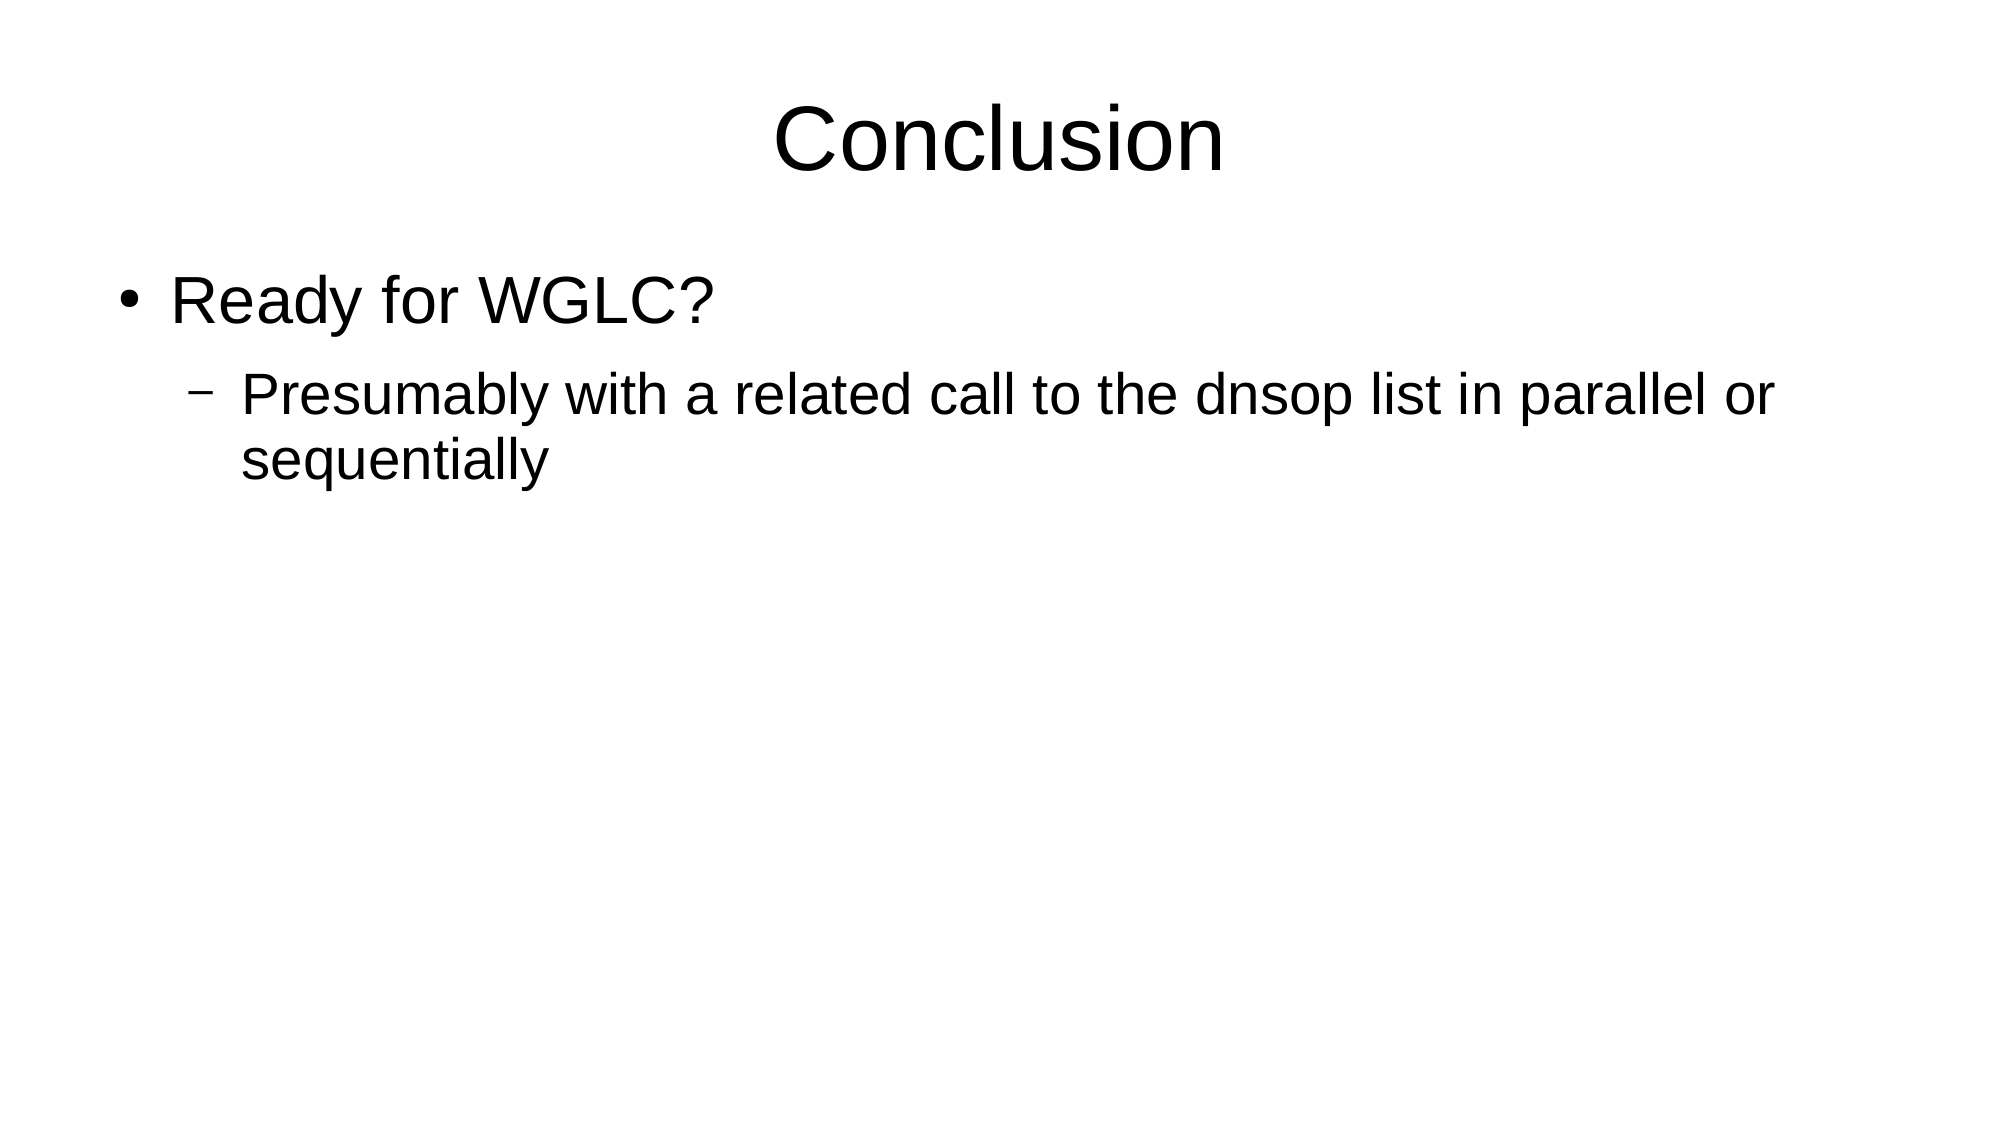

# Conclusion
Ready for WGLC?
Presumably with a related call to the dnsop list in parallel or sequentially